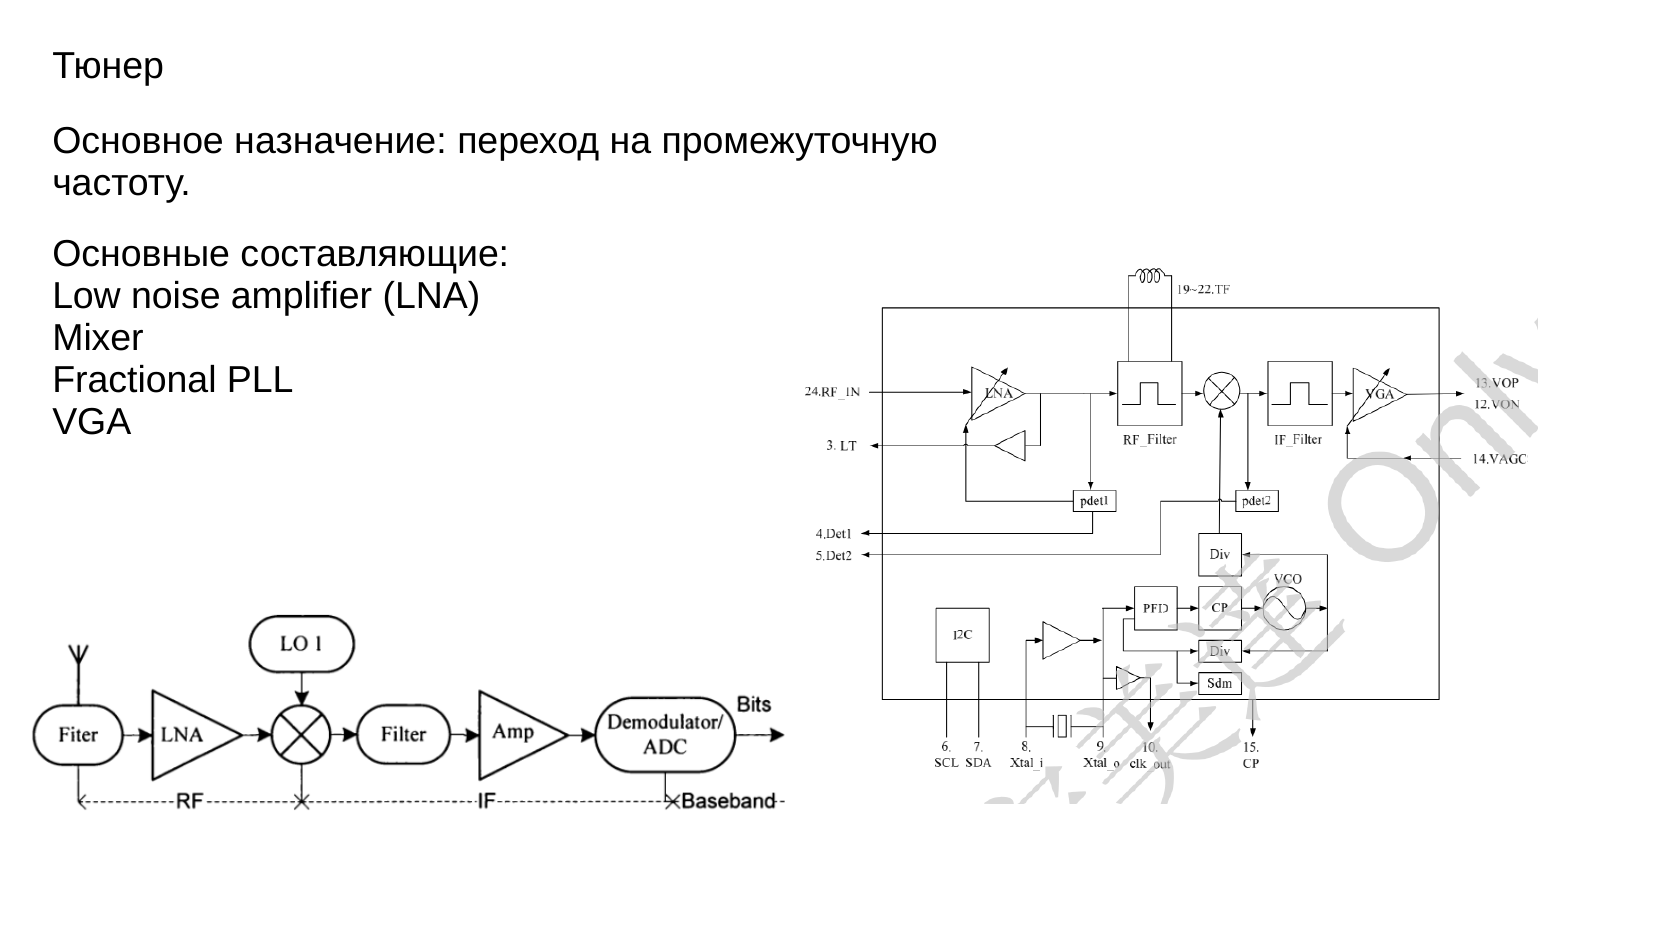

Тюнер
Основное назначение: переход на промежуточную частоту.
Основные составляющие:
Low noise amplifier (LNA)
Mixer
Fractional PLL
VGA